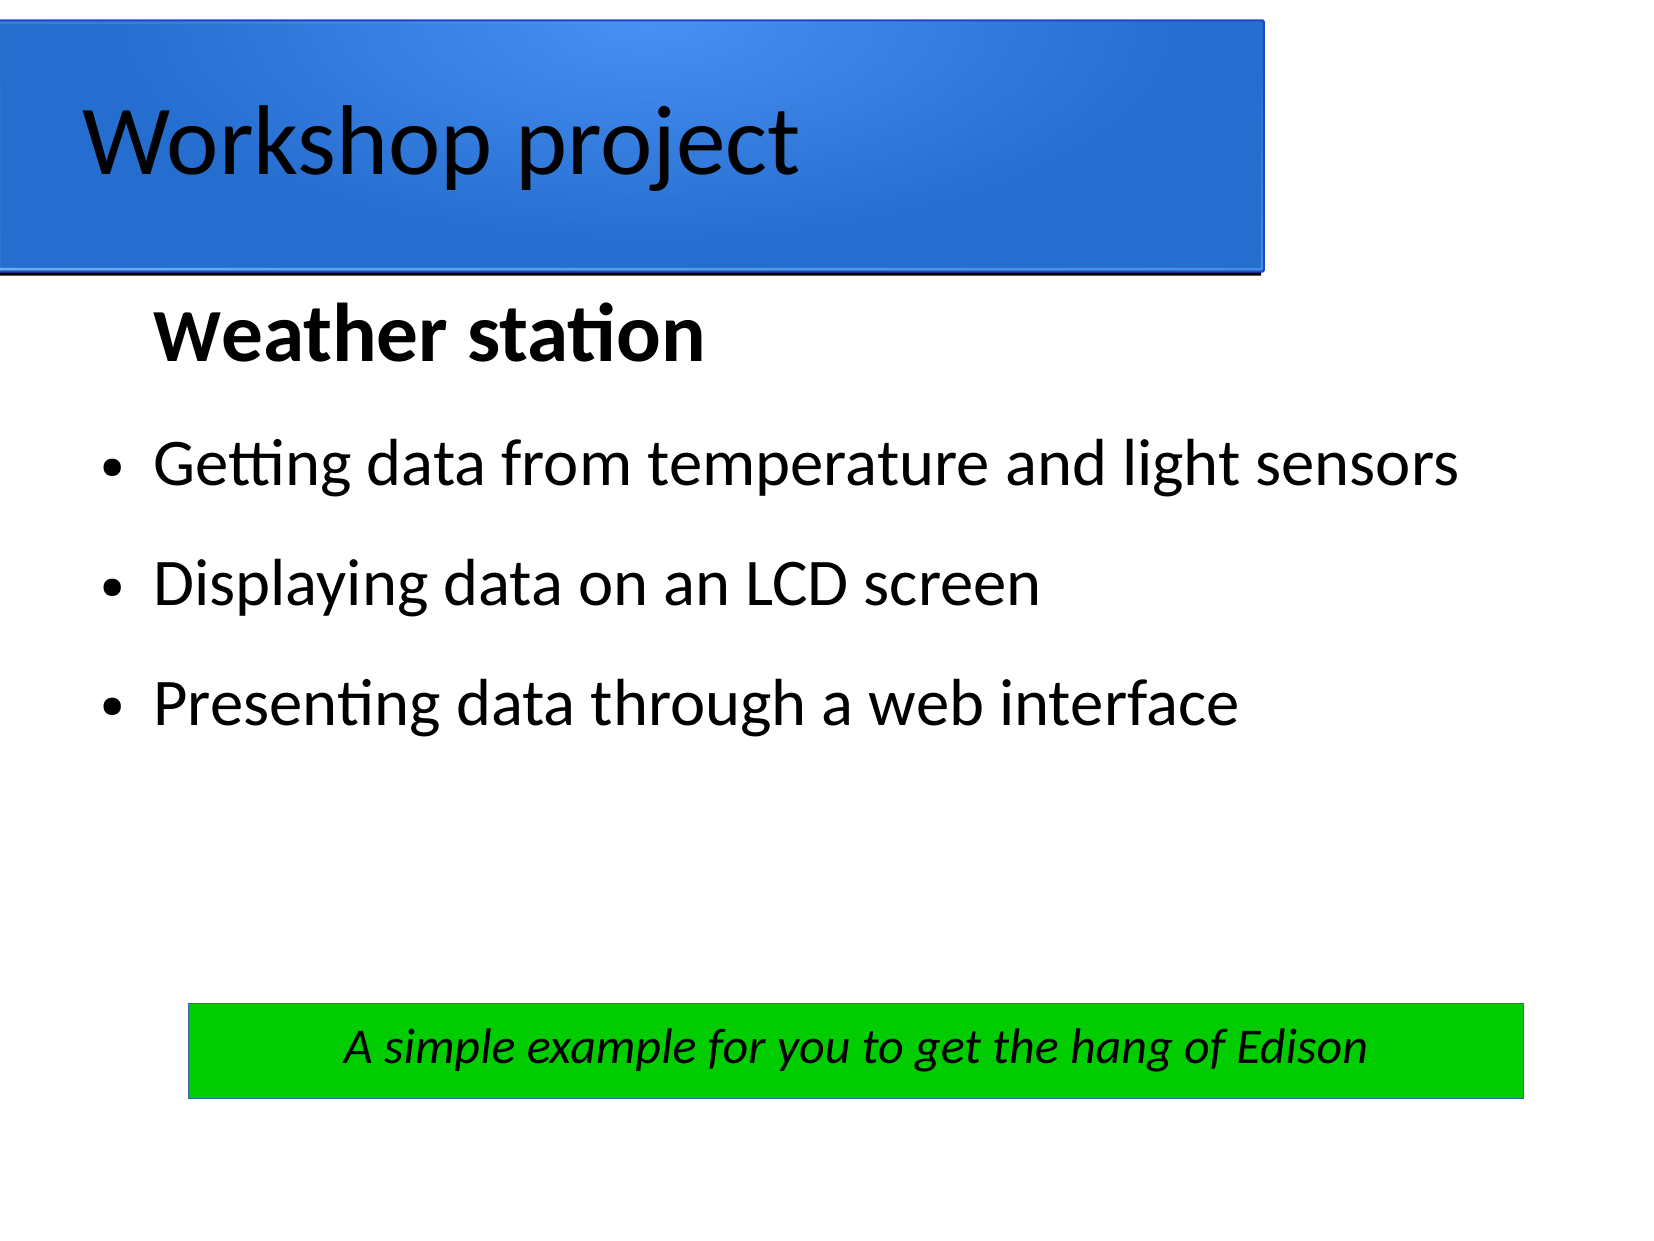

# Workshop project
Weather station
Getting data from temperature and light sensors
Displaying data on an LCD screen
Presenting data through a web interface
A simple example for you to get the hang of Edison